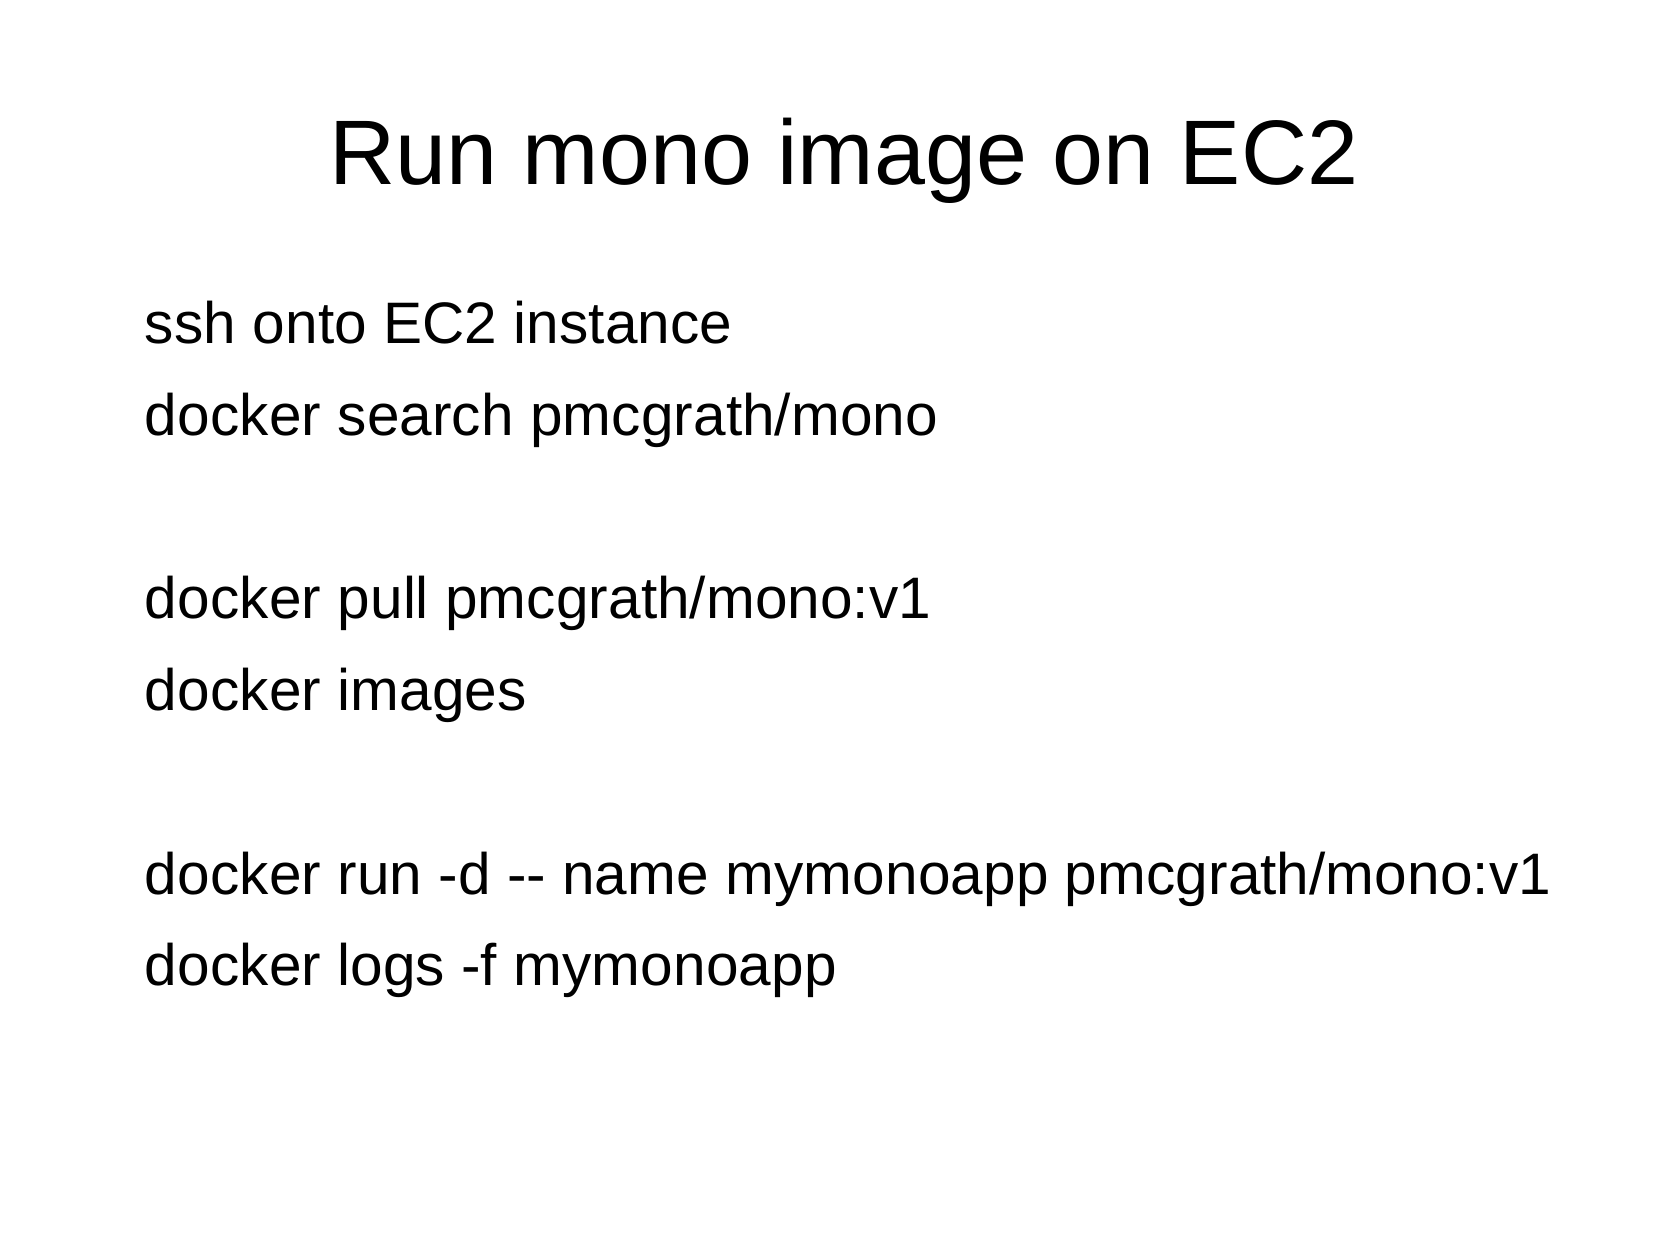

# Run mono image on EC2
ssh onto EC2 instance
docker search pmcgrath/mono
docker pull pmcgrath/mono:v1
docker images
docker run -d -- name mymonoapp pmcgrath/mono:v1
docker logs -f mymonoapp